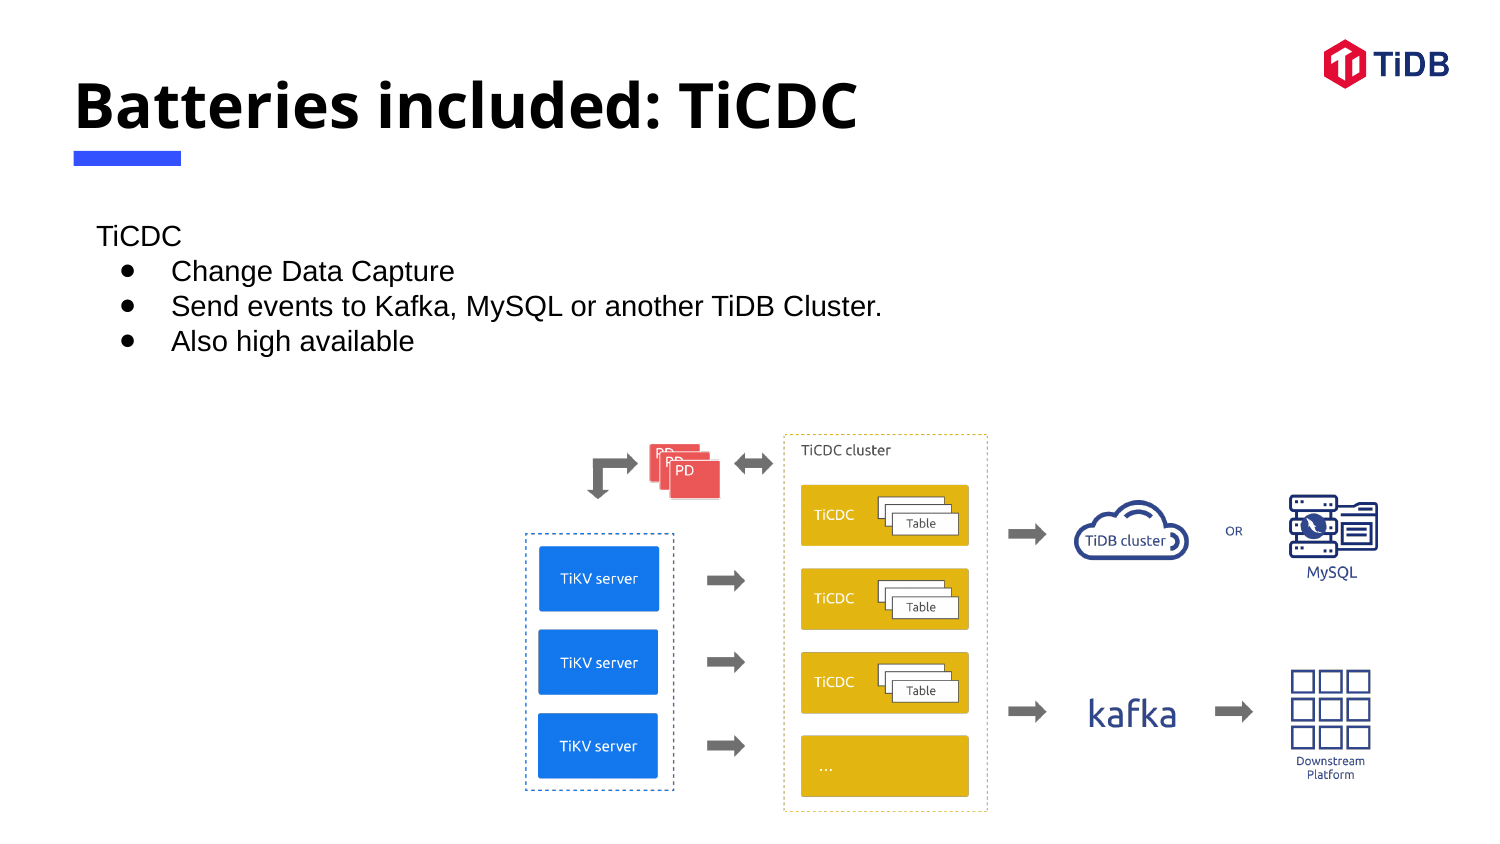

Batteries included: TiCDC
TiCDC
Change Data Capture
Send events to Kafka, MySQL or another TiDB Cluster.
Also high available